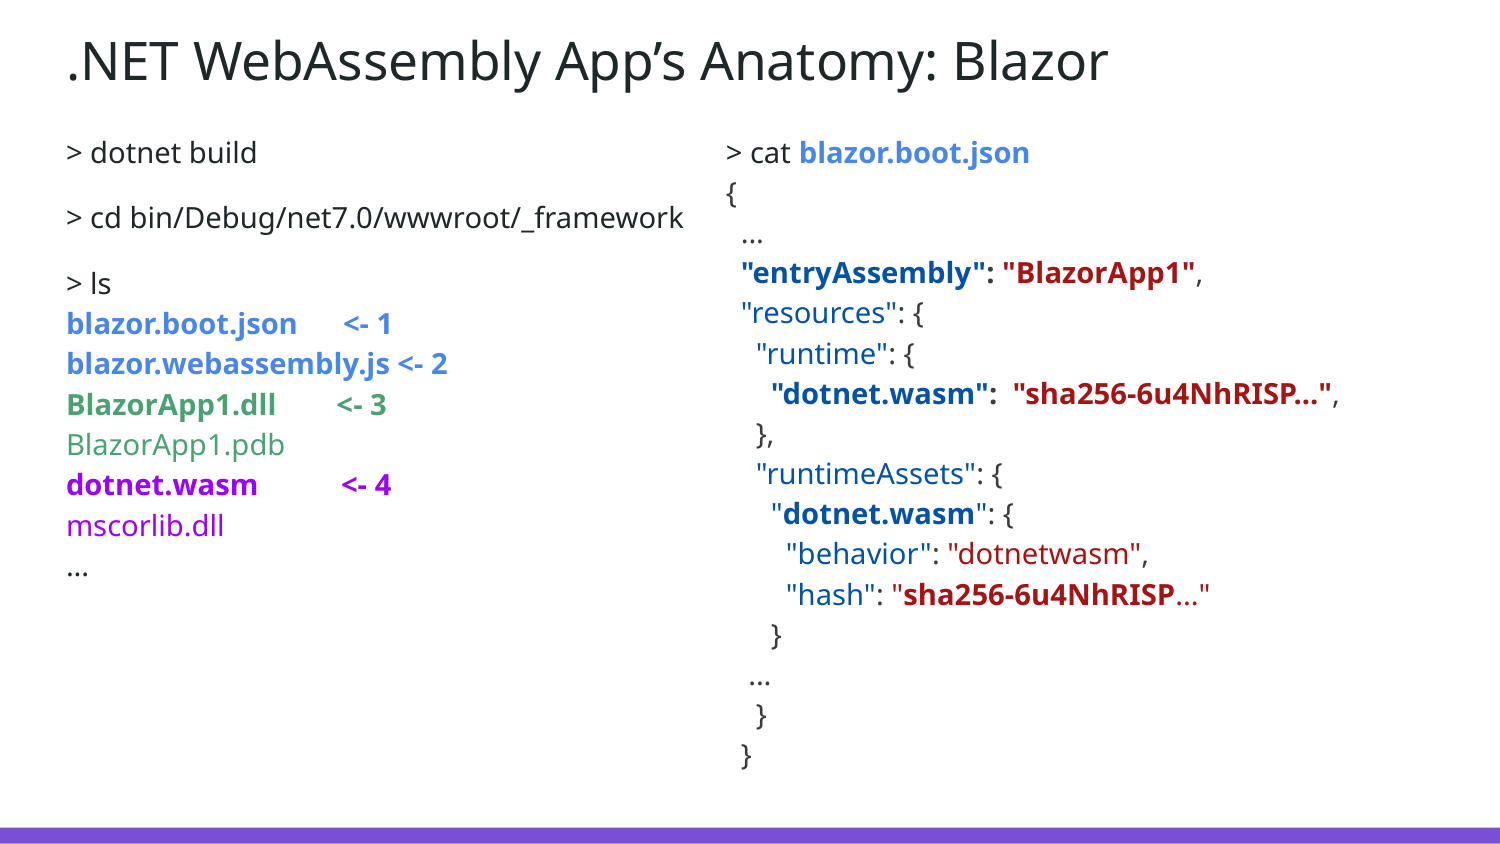

# .NET WebAssembly App’s Anatomy: Blazor
> dotnet build
> cd bin/Debug/net7.0/wwwroot/_framework
> ls
blazor.boot.json <- 1
blazor.webassembly.js <- 2
BlazorApp1.dll <- 3
BlazorApp1.pdb
dotnet.wasm <- 4
mscorlib.dll
...
> cat blazor.boot.json
{
 ...
 "entryAssembly": "BlazorApp1",
 "resources": {
 "runtime": {
 "dotnet.wasm": "sha256-6u4NhRISP...",
 },
 "runtimeAssets": {
 "dotnet.wasm": {
 "behavior": "dotnetwasm",
 "hash": "sha256-6u4NhRISP..."
 }
 ...
 }
 }